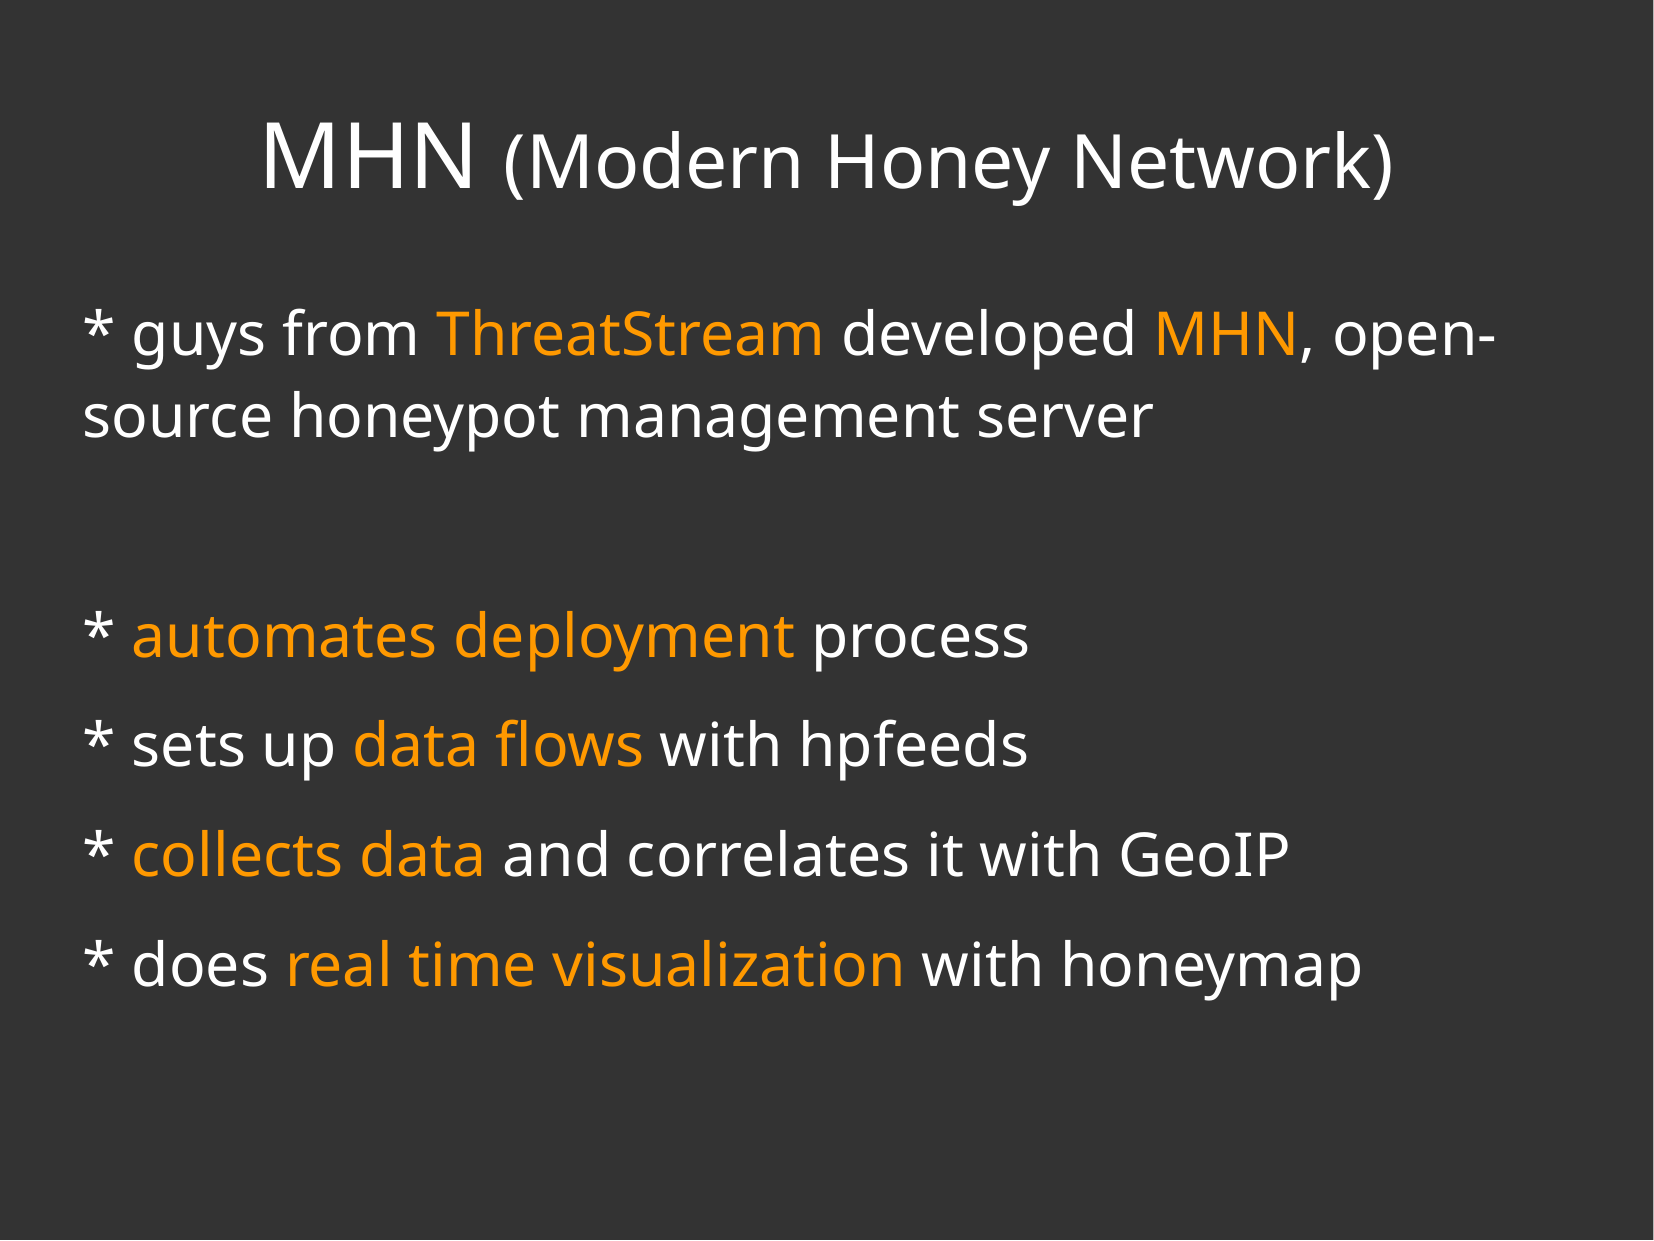

# MHN (Modern Honey Network)
* guys from ThreatStream developed MHN, open-source honeypot management server
* automates deployment process
* sets up data flows with hpfeeds
* collects data and correlates it with GeoIP
* does real time visualization with honeymap